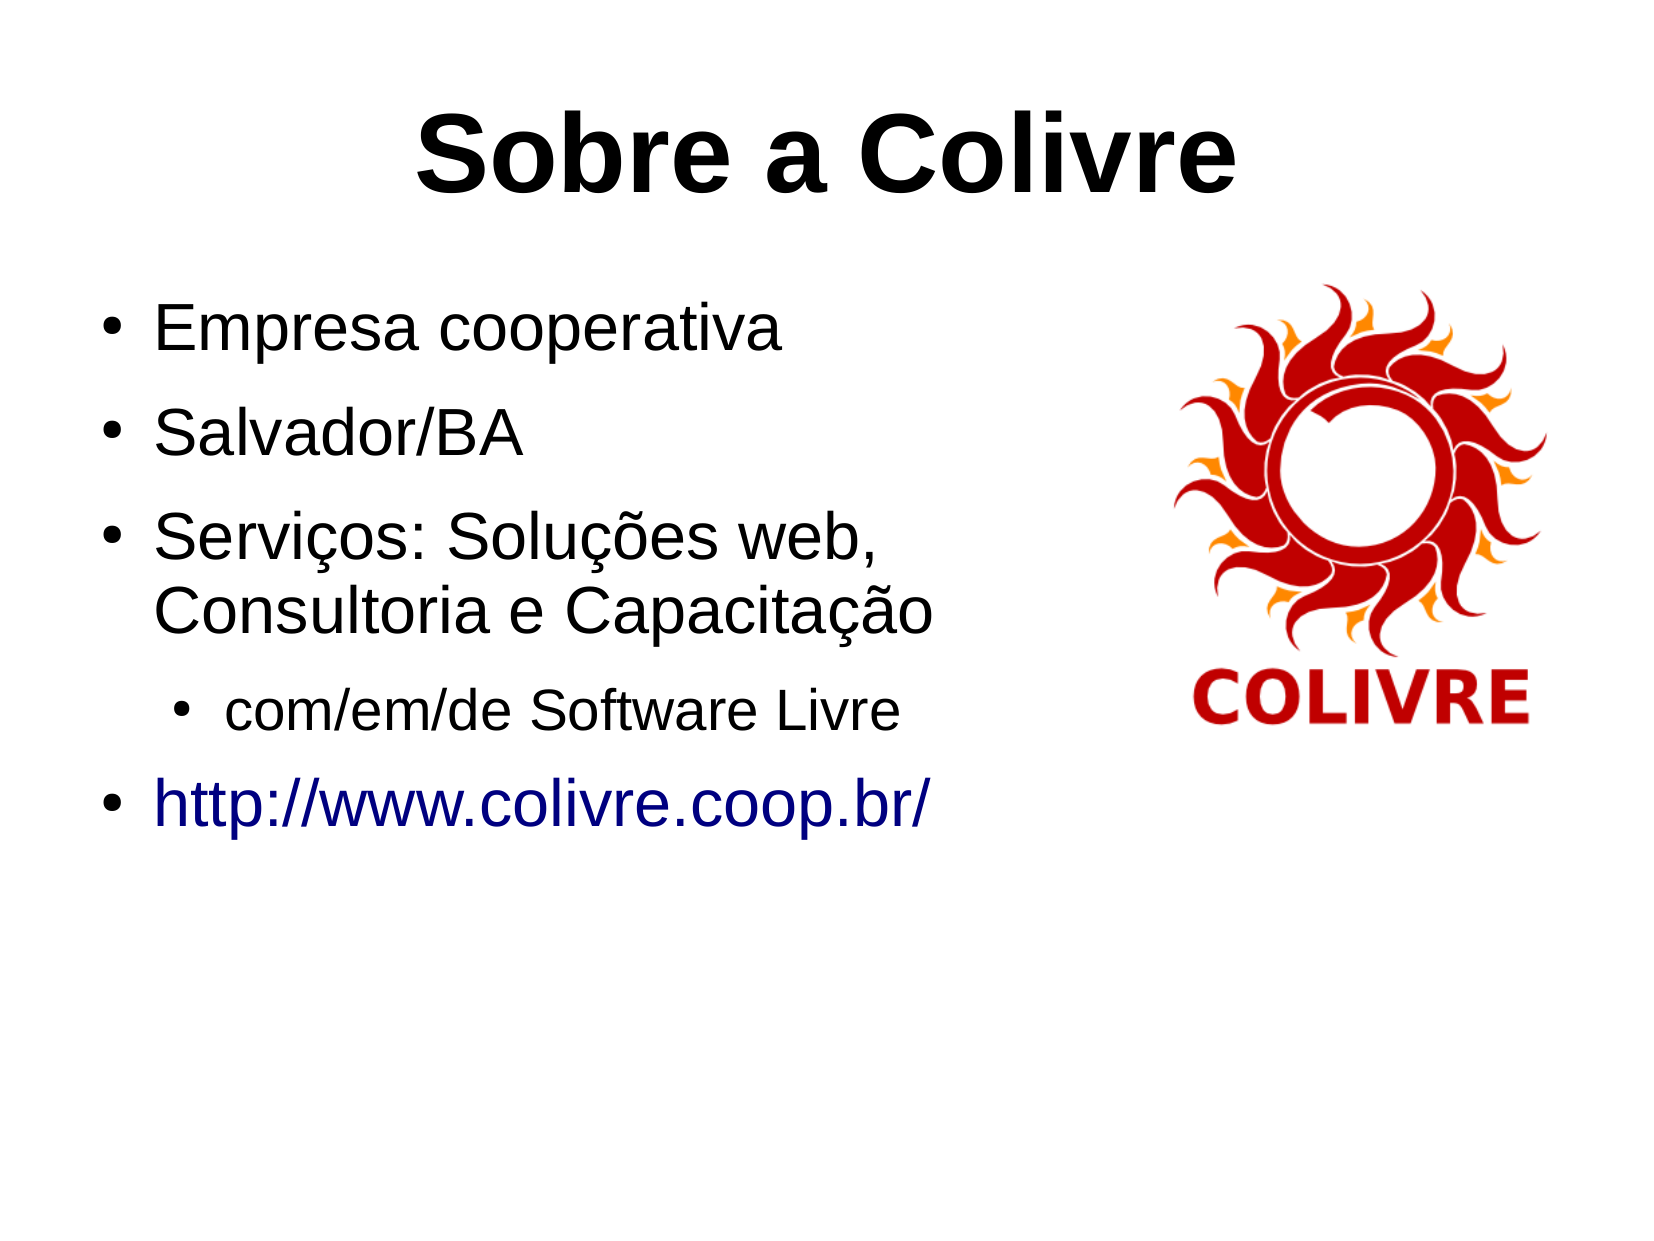

# Sobre a Colivre
Empresa cooperativa
Salvador/BA
Serviços: Soluções web, Consultoria e Capacitação
com/em/de Software Livre
http://www.colivre.coop.br/